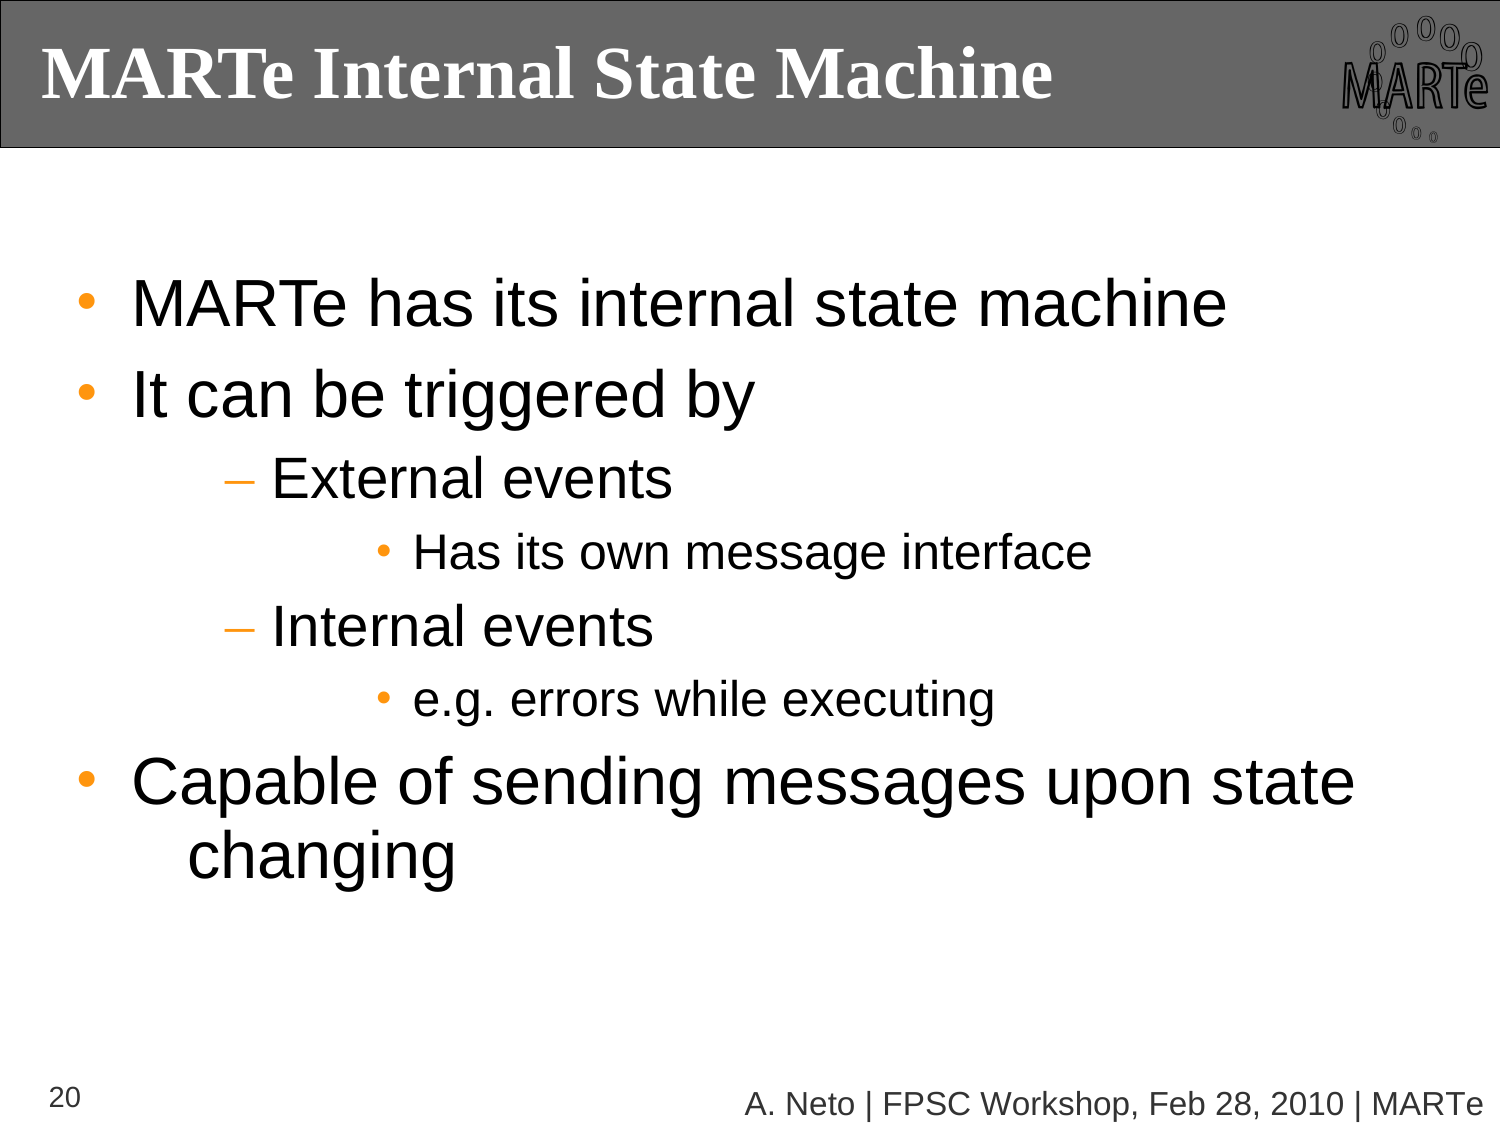

# MARTe Internal State Machine
MARTe has its internal state machine
It can be triggered by
External events
Has its own message interface
Internal events
e.g. errors while executing
Capable of sending messages upon state changing